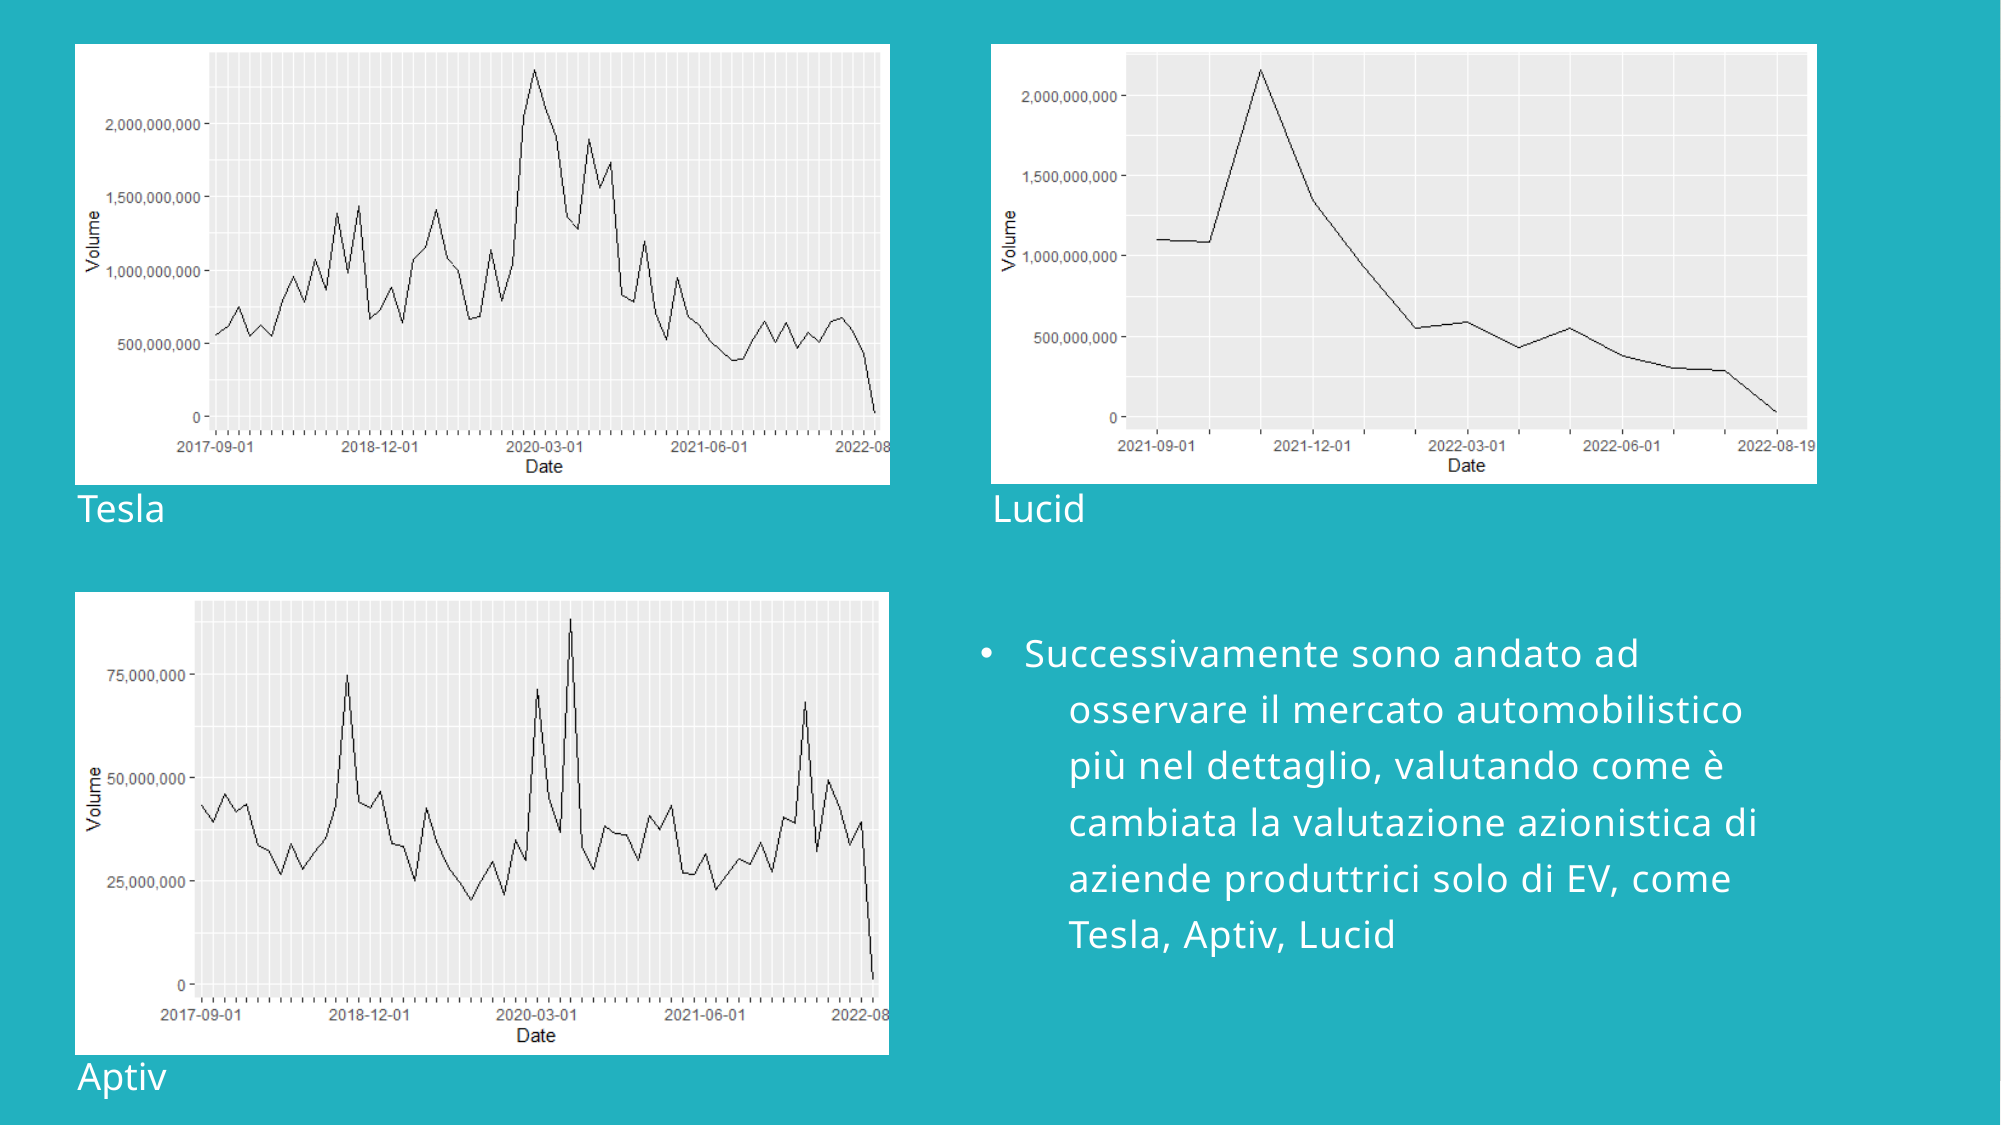

# Successivamente sono andato ad osservare il mercato automobilistico più nel dettaglio, valutando come è cambiata la valutazione azionistica di aziende produttrici solo di EV, come Tesla, Aptiv, Lucid
Tesla
Lucid
Aptiv